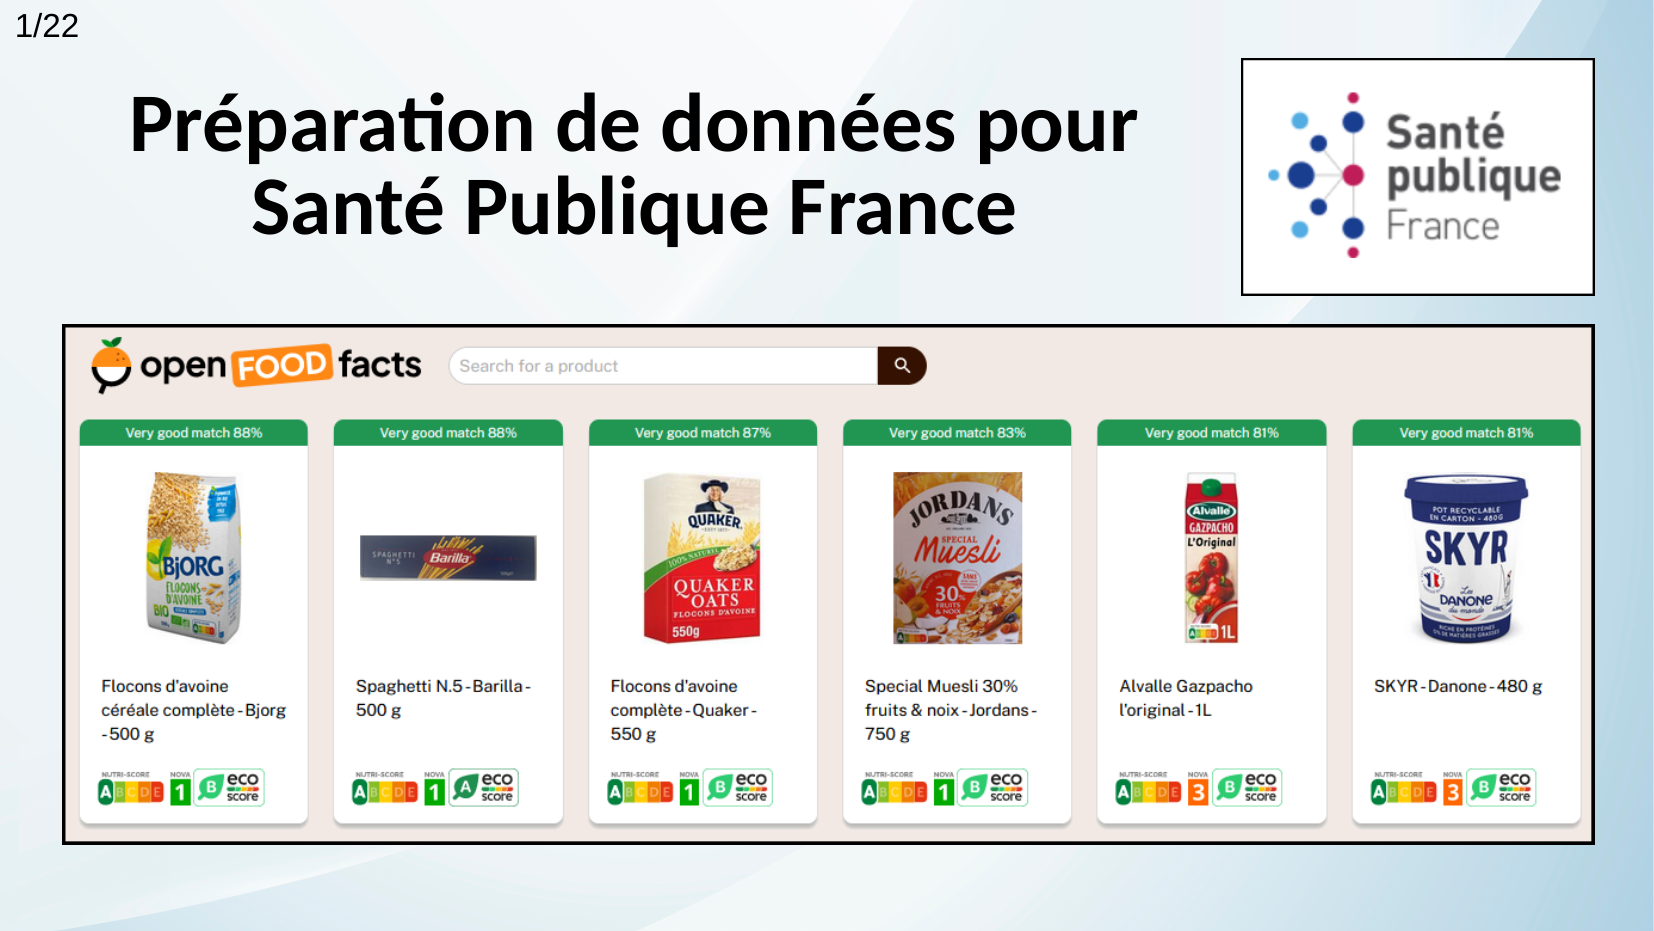

1/22
# Préparation de données pour Santé Publique France